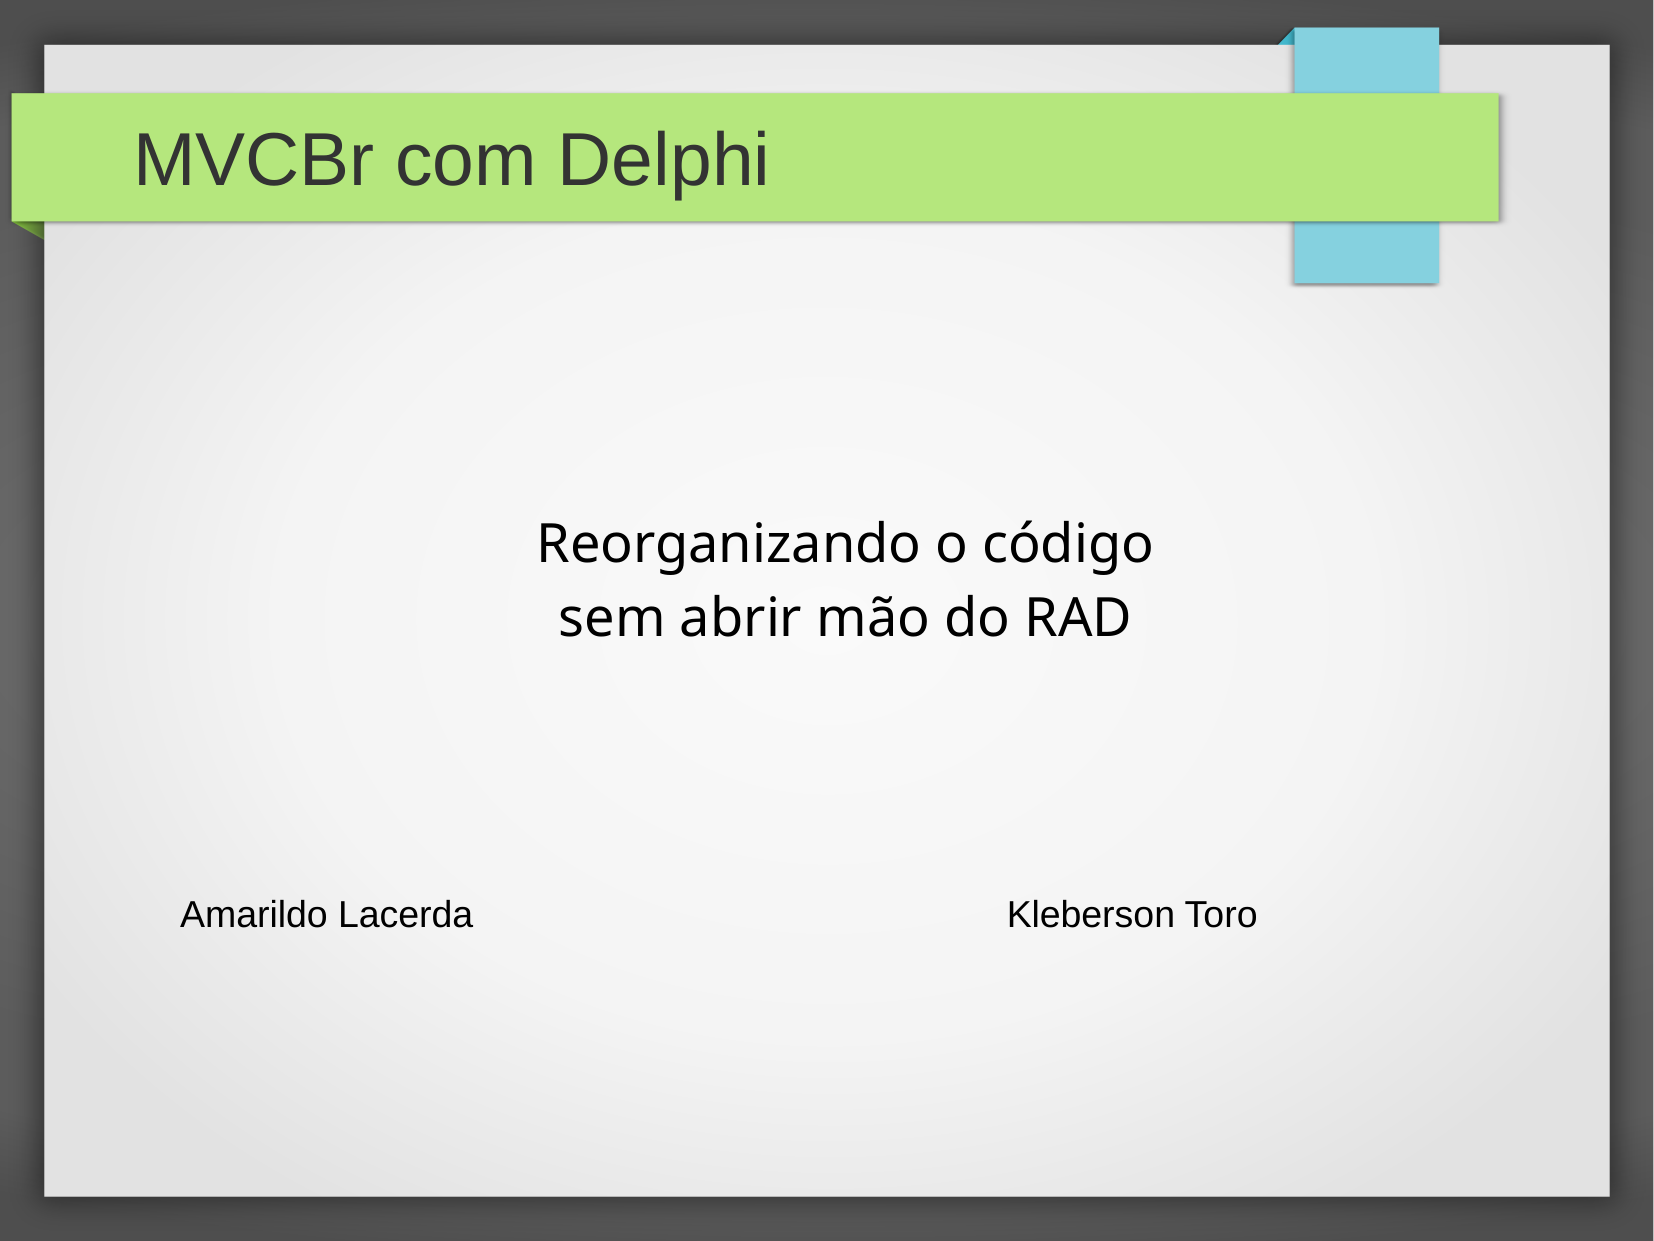

# MVCBr com Delphi
Reorganizando o código
sem abrir mão do RAD
Amarildo Lacerda Kleberson Toro